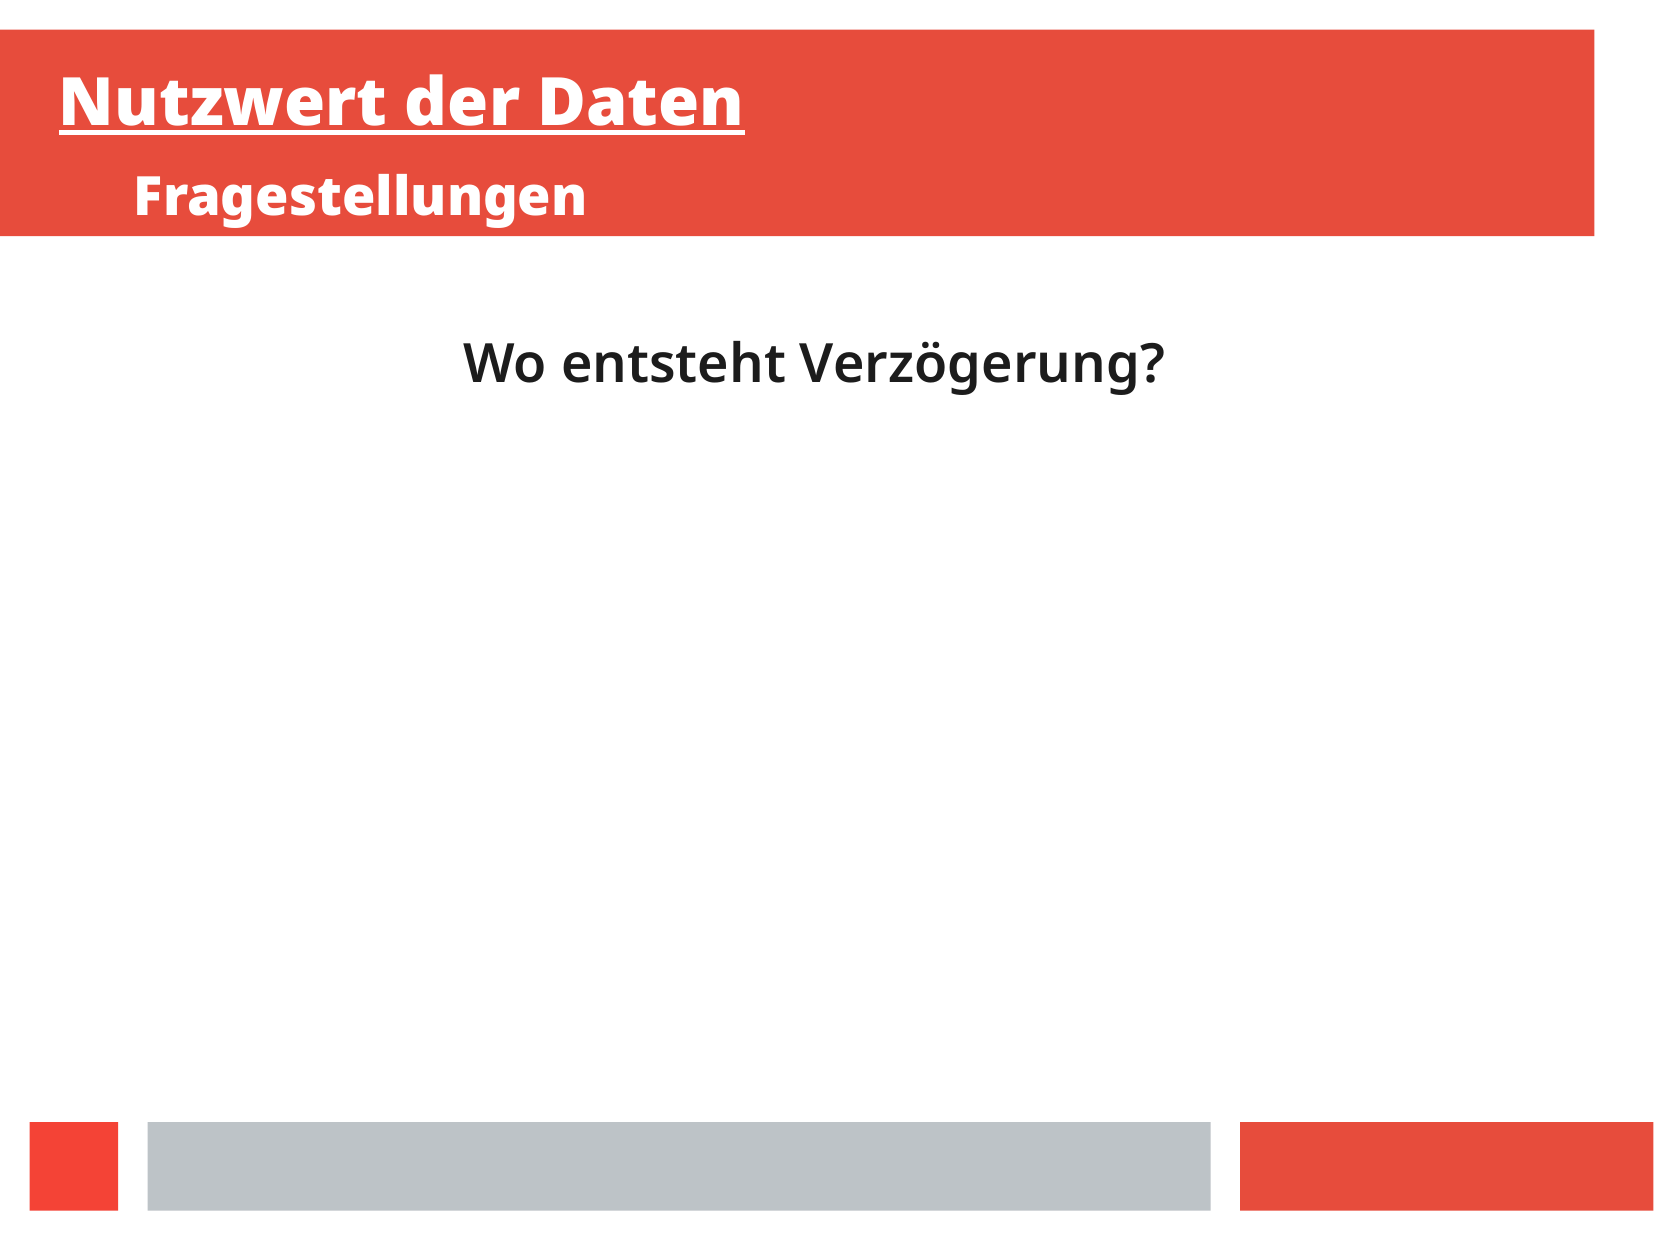

# Nutzwert der Daten Fragestellungen
Wo entsteht Verzögerung?